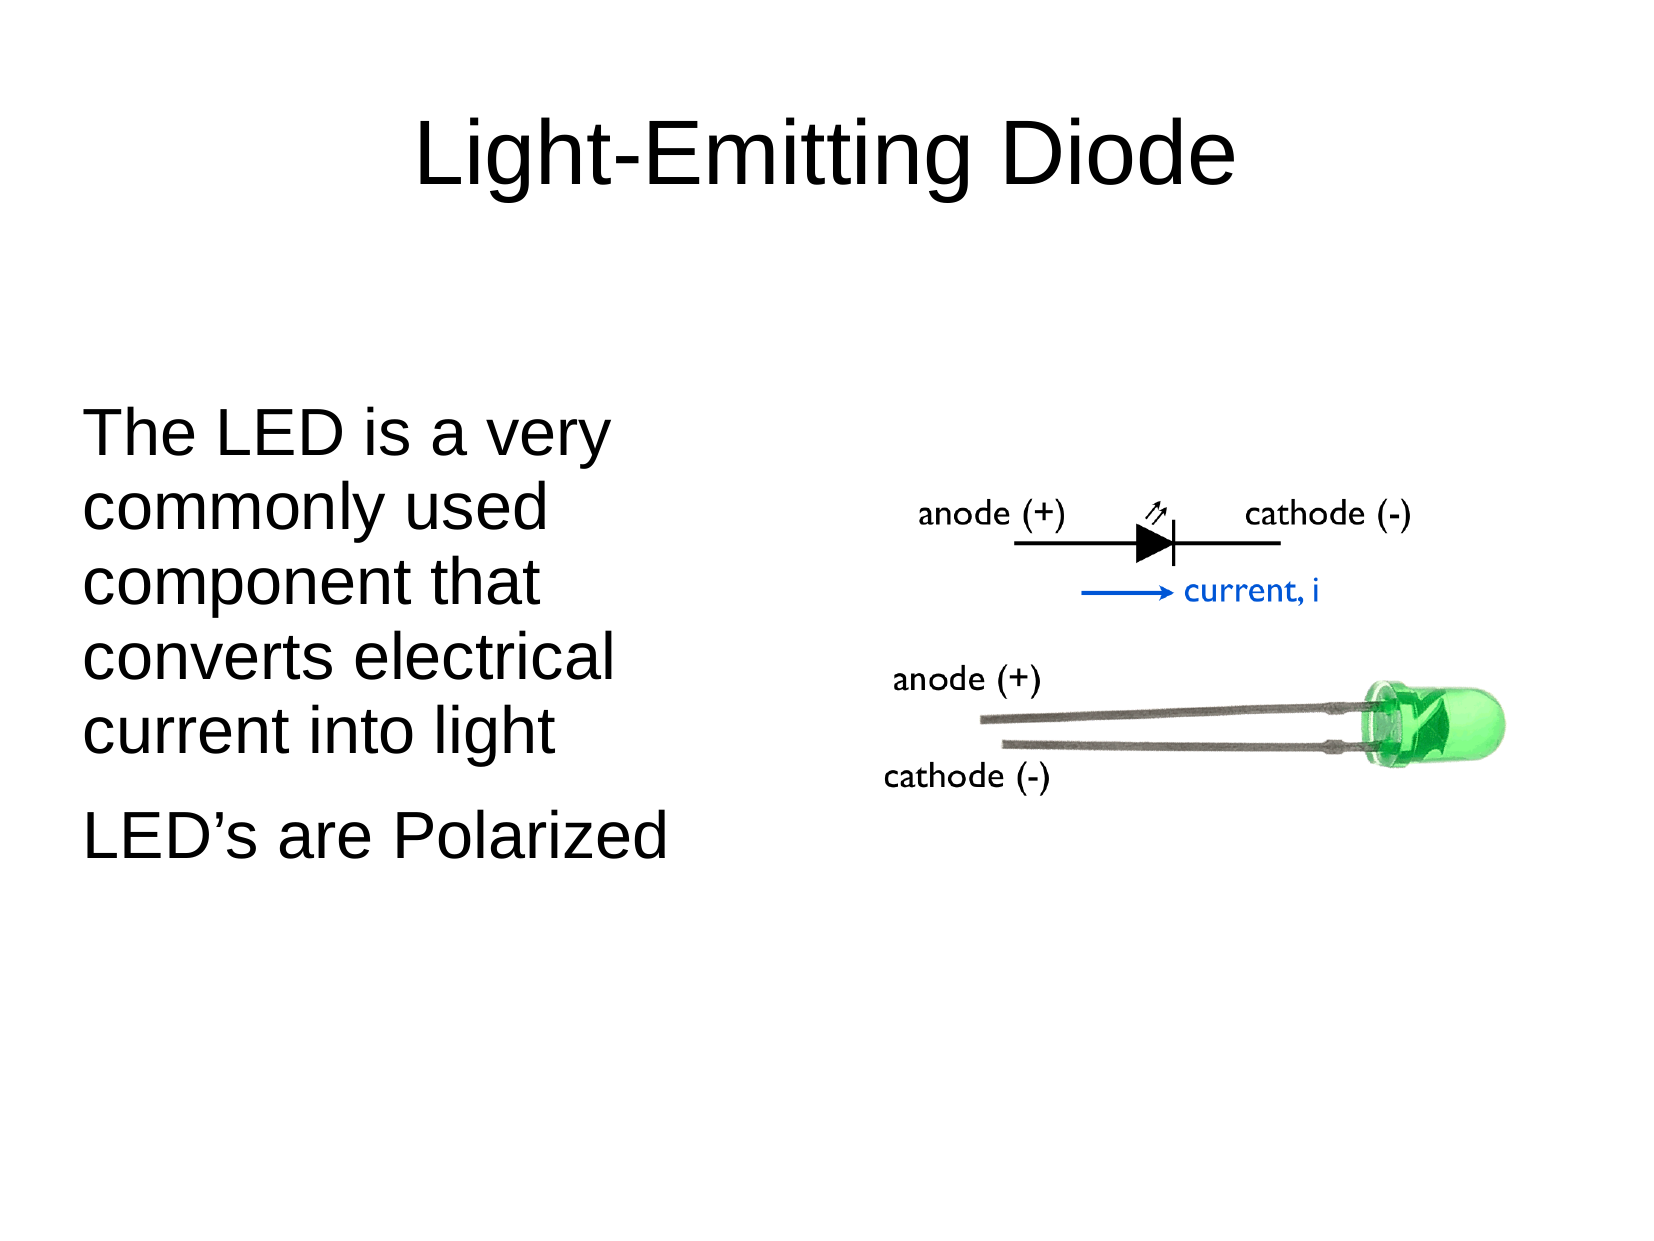

# Light-Emitting Diode
The LED is a very commonly used component that converts electrical current into light
LED’s are Polarized